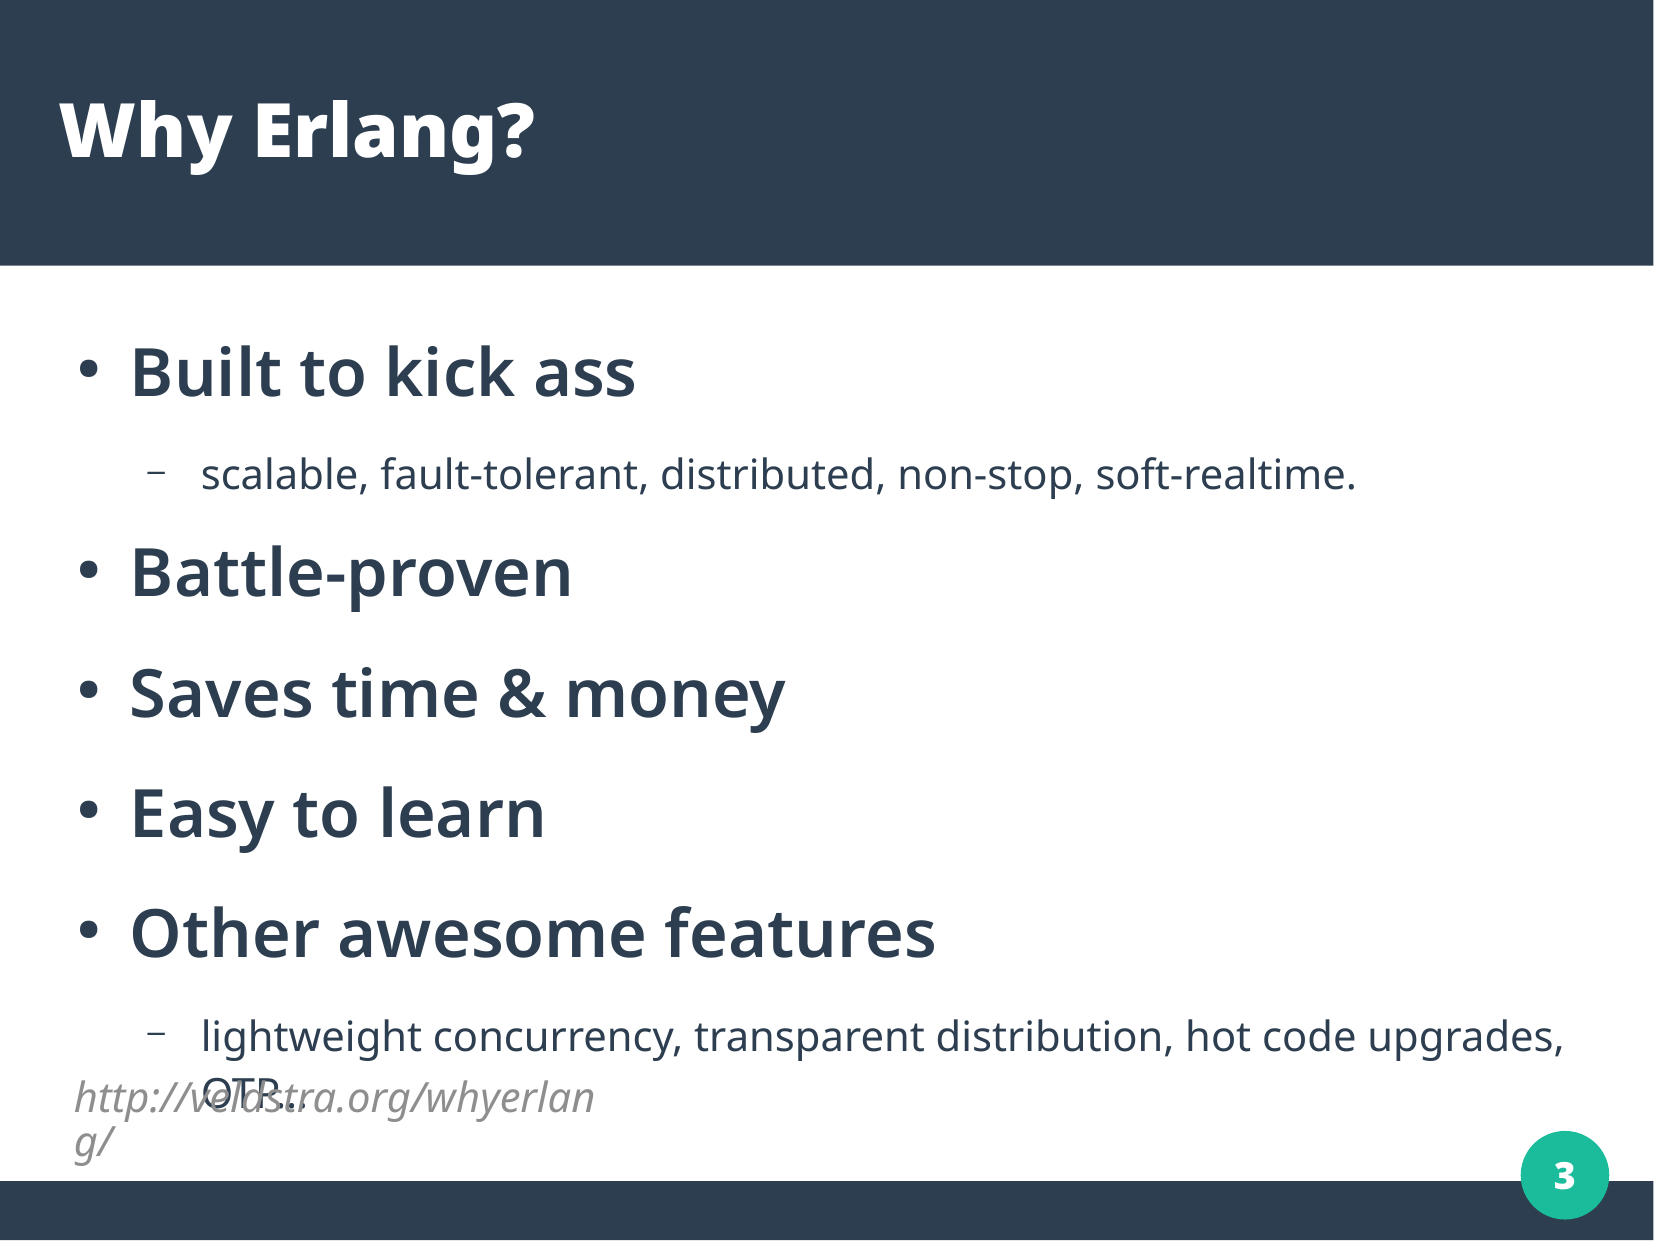

# Why Erlang?
Built to kick ass
scalable, fault-tolerant, distributed, non-stop, soft-realtime.
Battle-proven
Saves time & money
Easy to learn
Other awesome features
lightweight concurrency, transparent distribution, hot code upgrades, OTP…
http://veldstra.org/whyerlang/
3